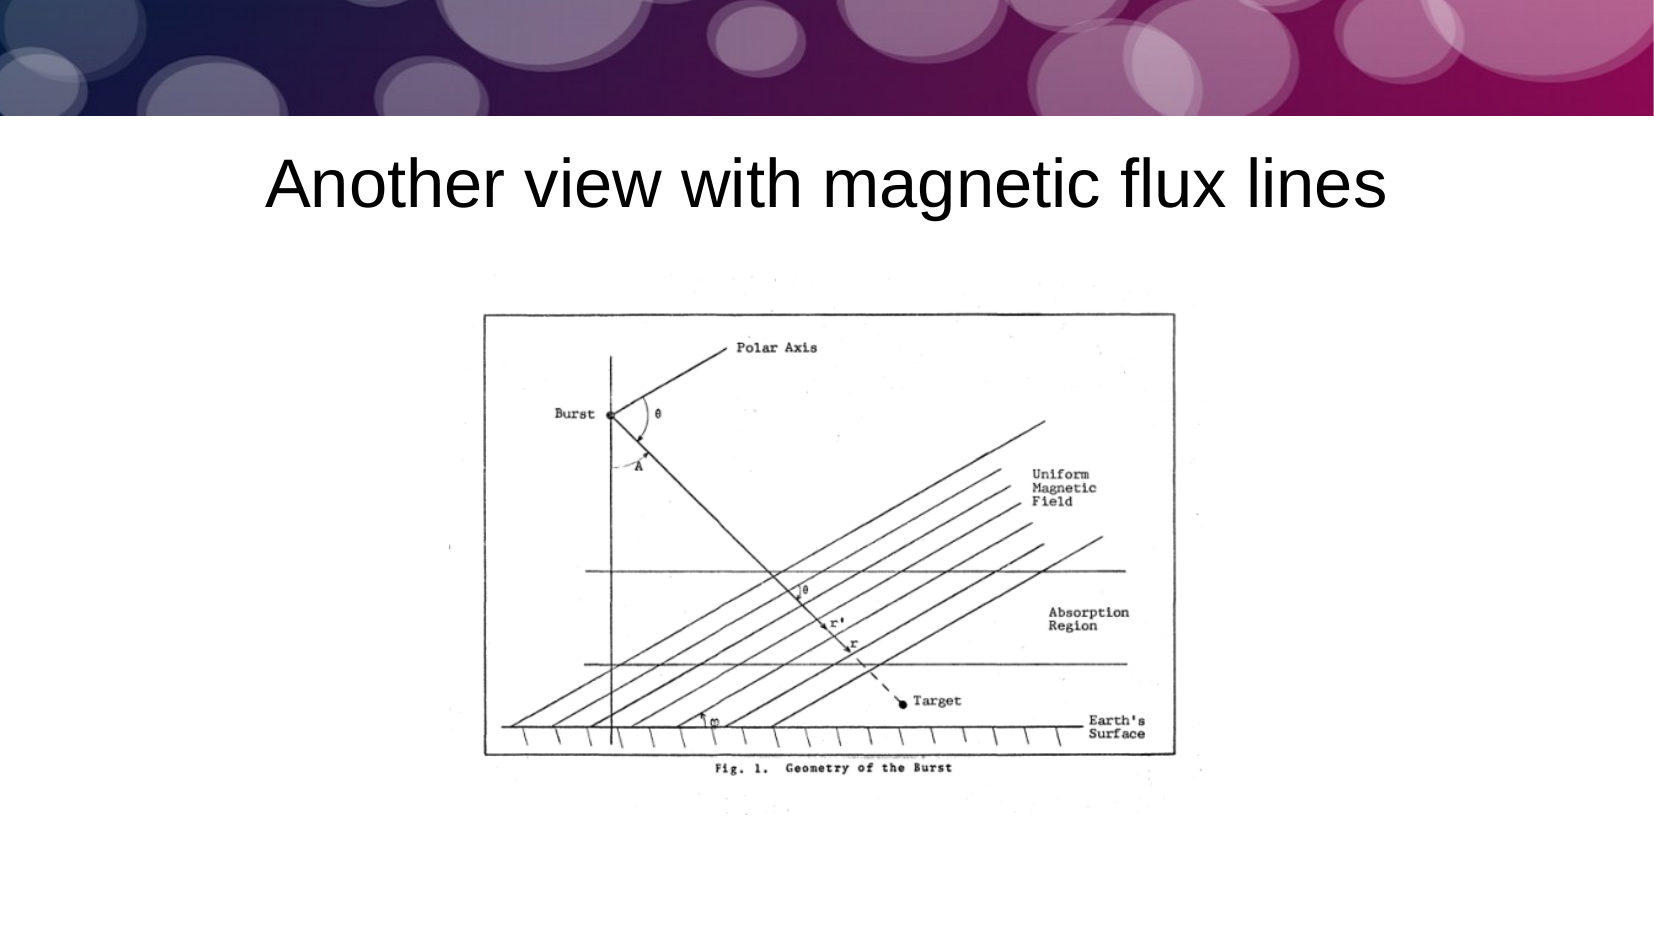

# Another view with magnetic flux lines